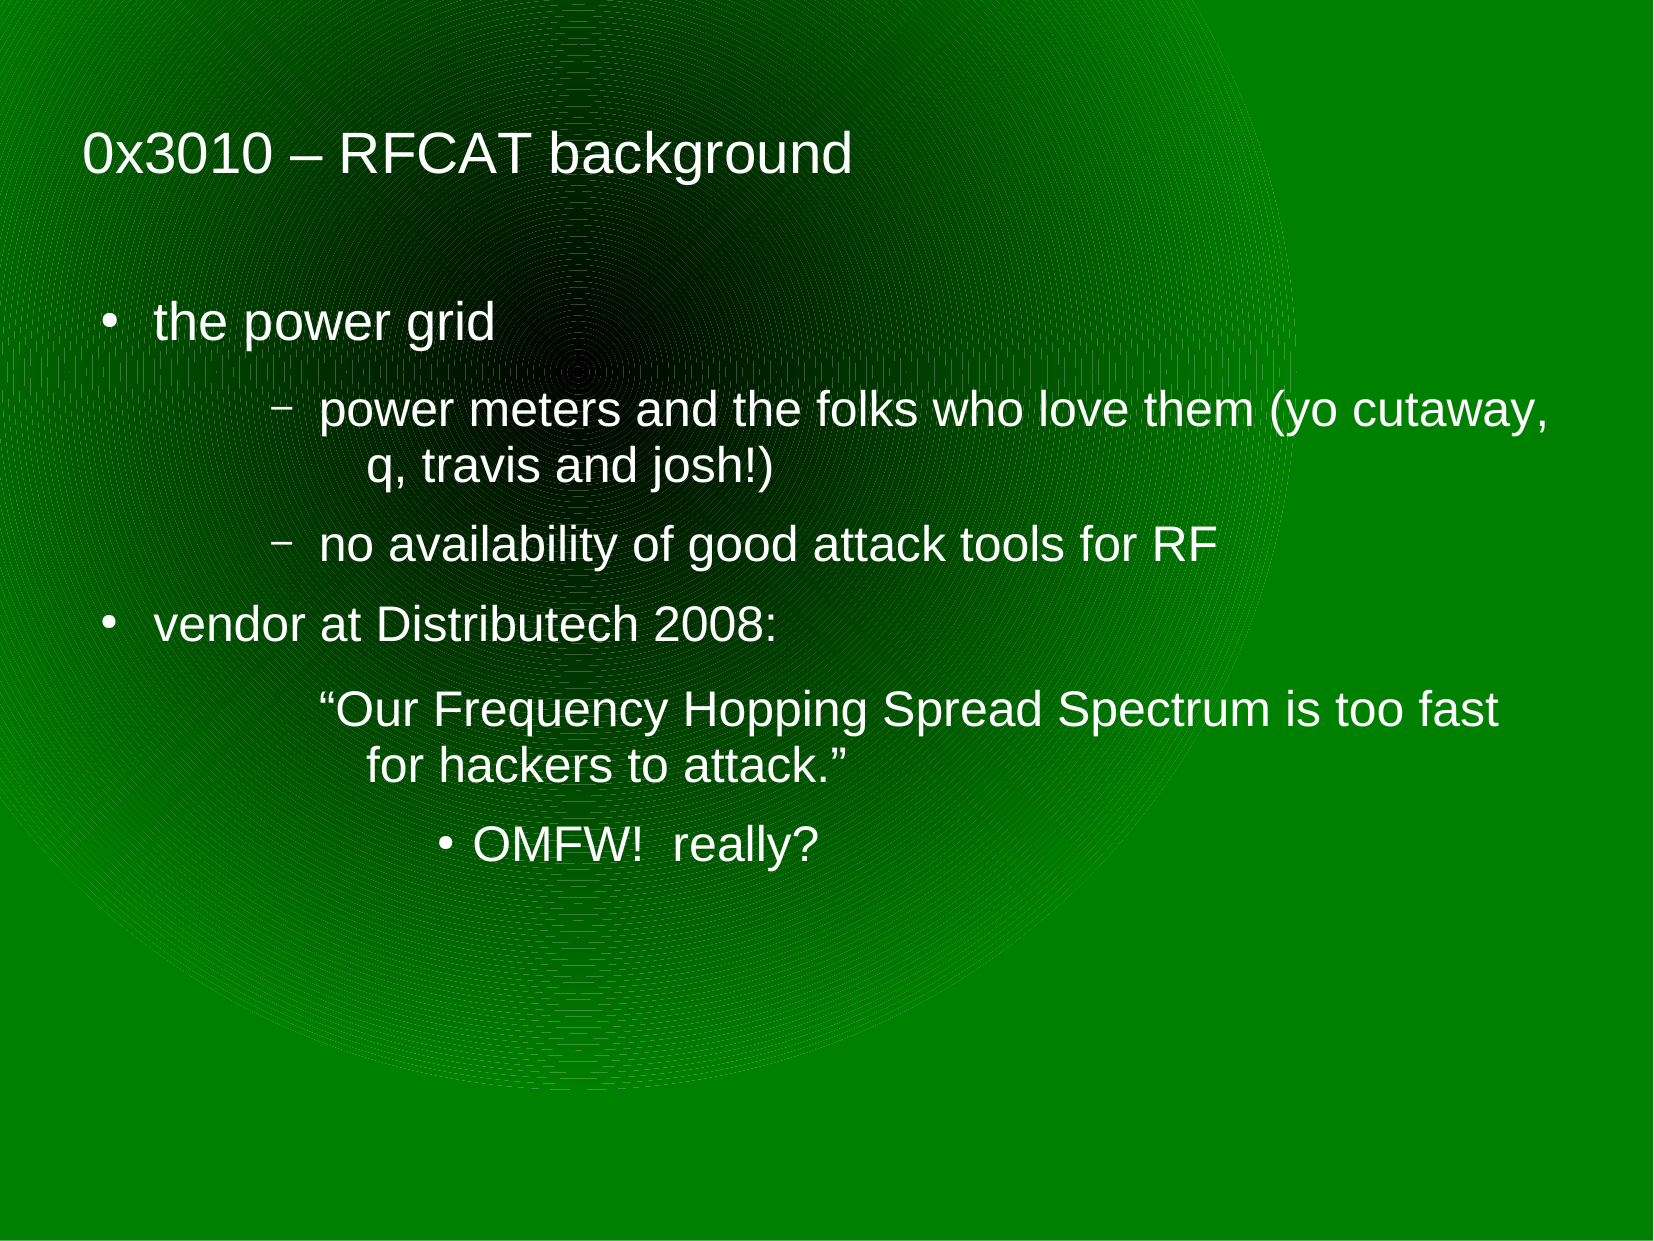

# 0x3010 – RFCAT background
the power grid
power meters and the folks who love them (yo cutaway, q, travis and josh!)
no availability of good attack tools for RF
vendor at Distributech 2008:
“Our Frequency Hopping Spread Spectrum is too fast for hackers to attack.”
OMFW! really?